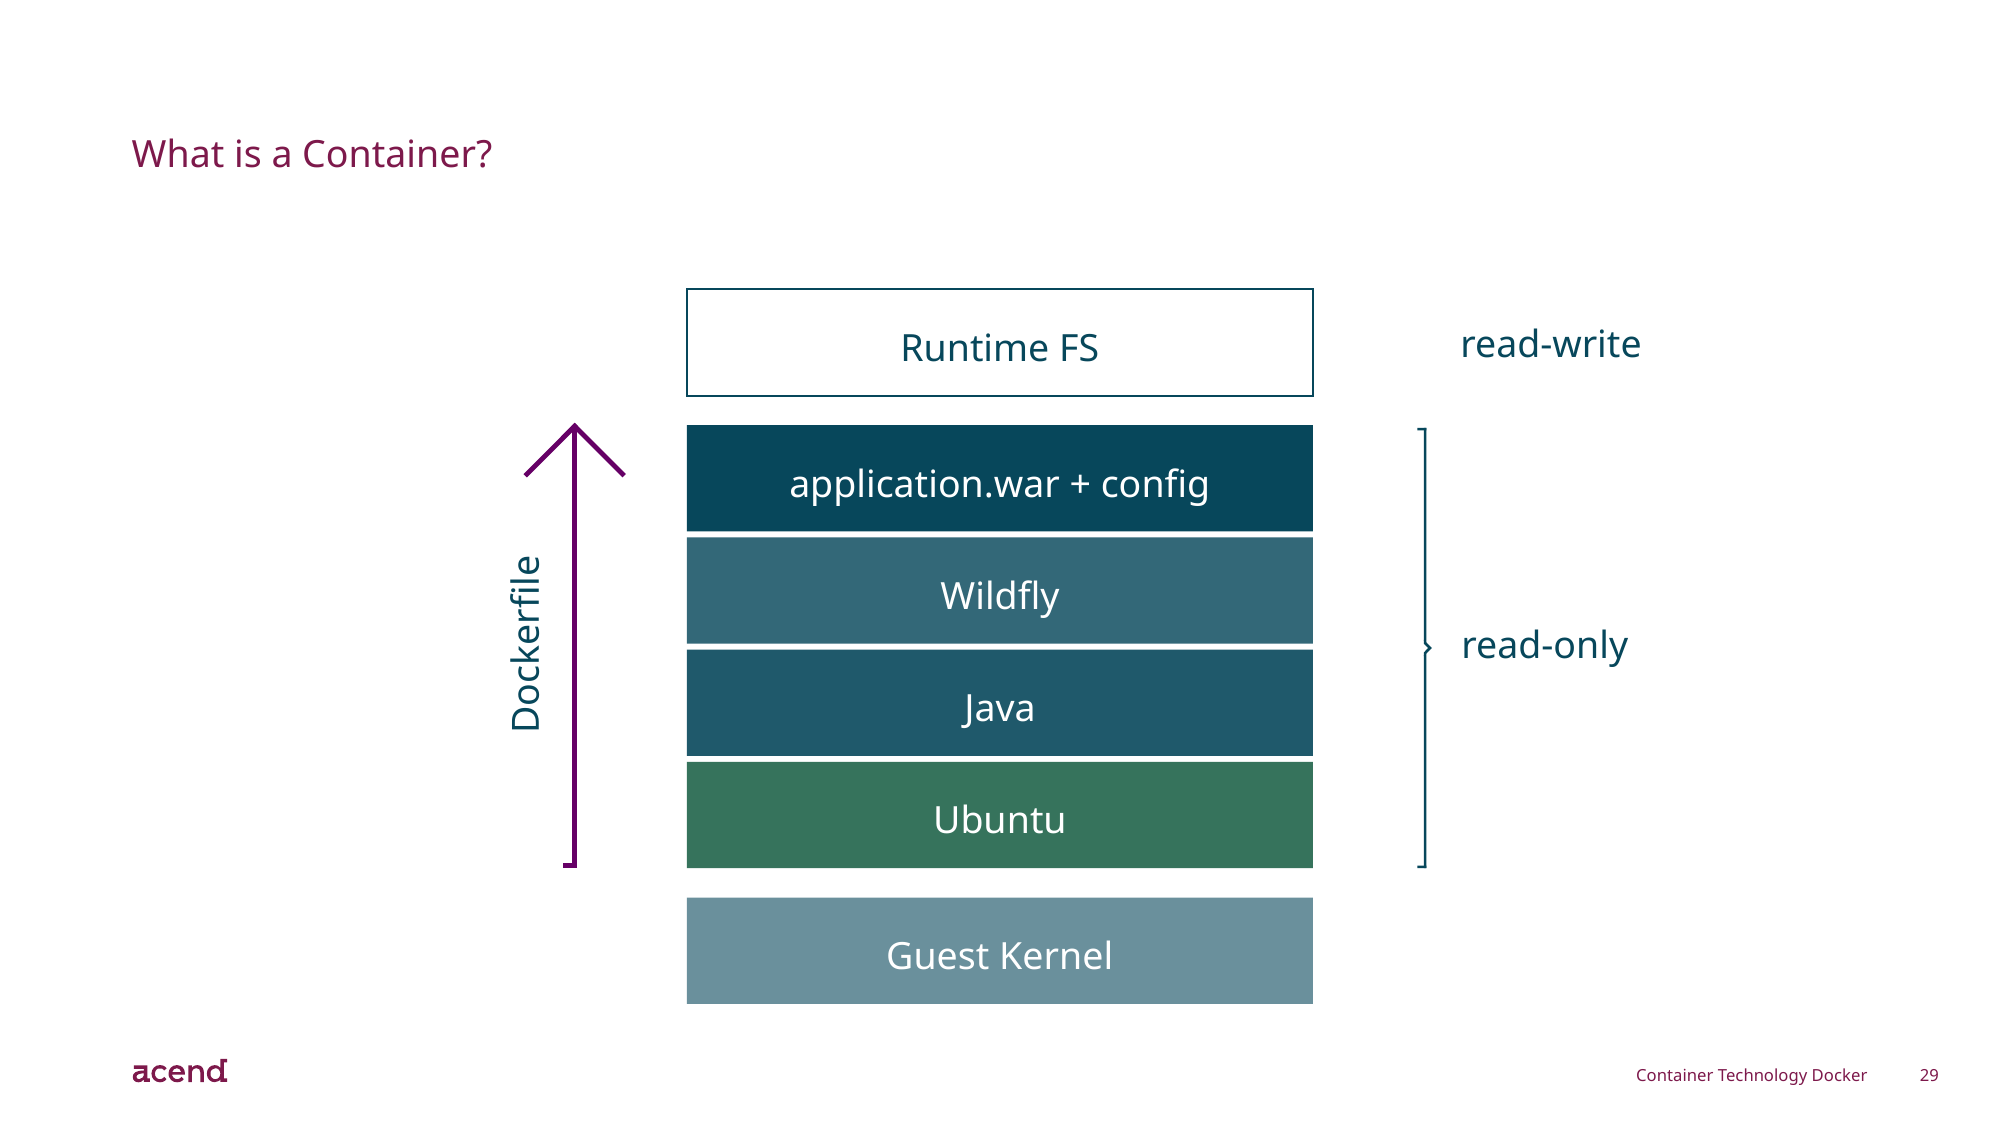

# What is a Container?
Runtime FS
read-write
application.war + config
Wildfly
read-only
Dockerfile
Java
Ubuntu
Guest Kernel
Container Technology Docker
29